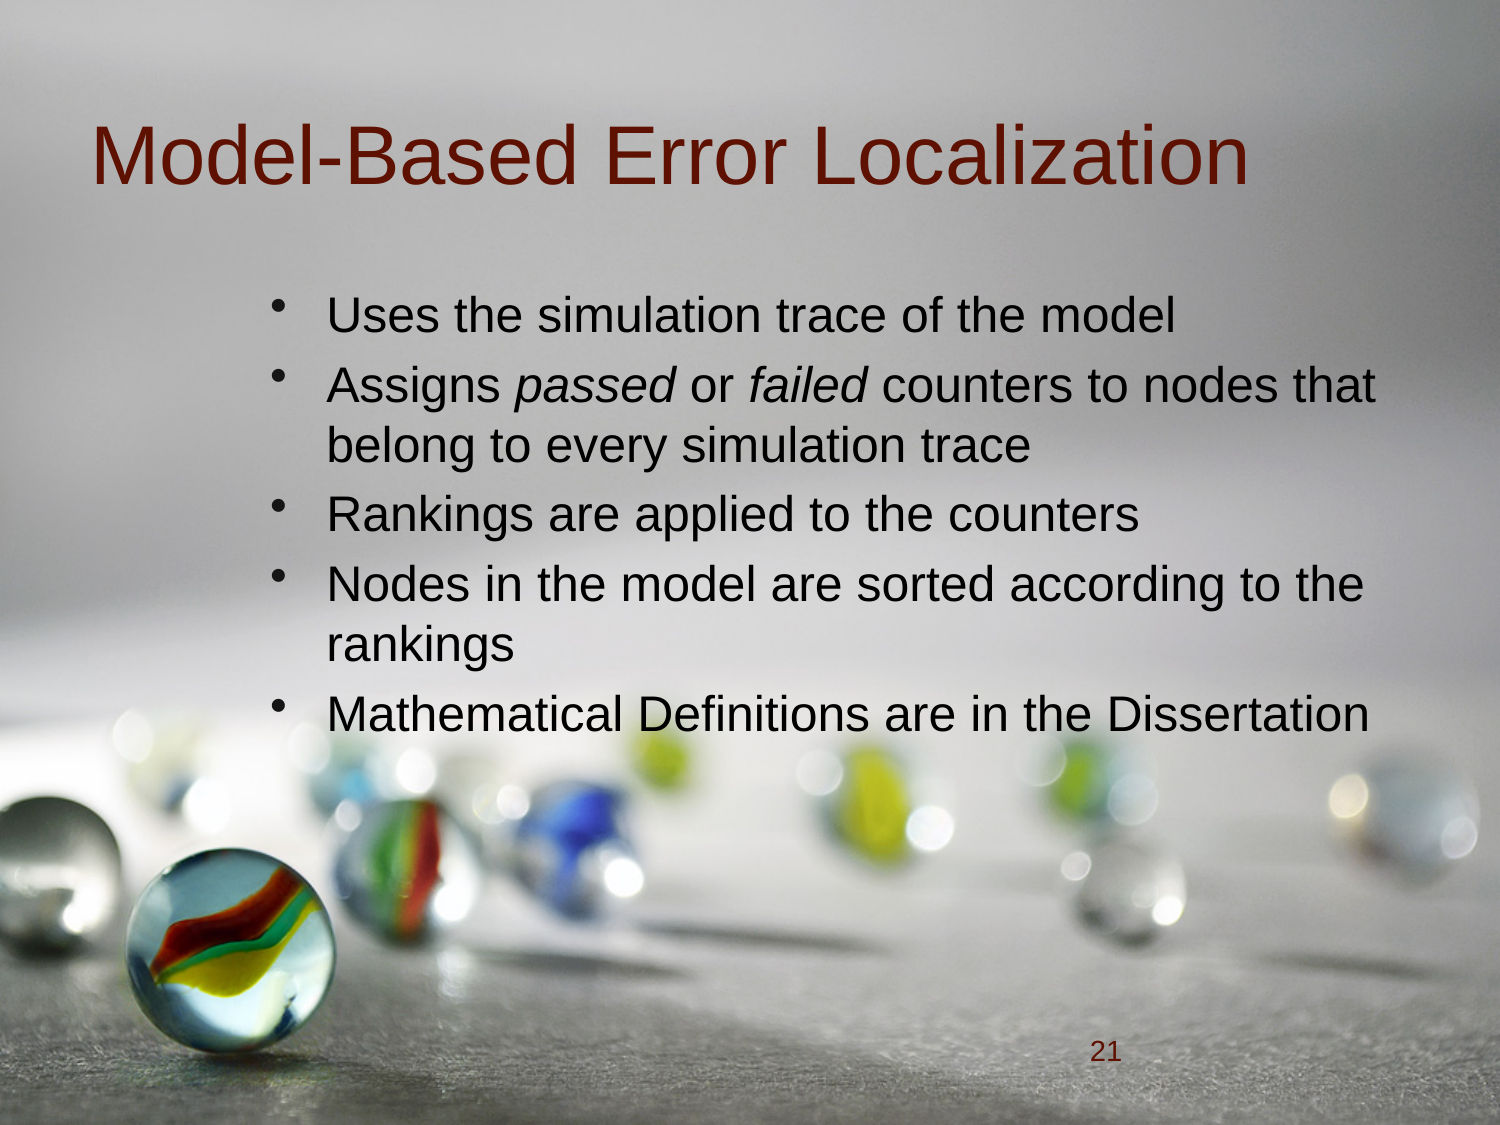

# Model-Based Error Localization
Uses the simulation trace of the model
Assigns passed or failed counters to nodes that belong to every simulation trace
Rankings are applied to the counters
Nodes in the model are sorted according to the rankings
Mathematical Definitions are in the Dissertation
Tallinn, 01.01.2016
21